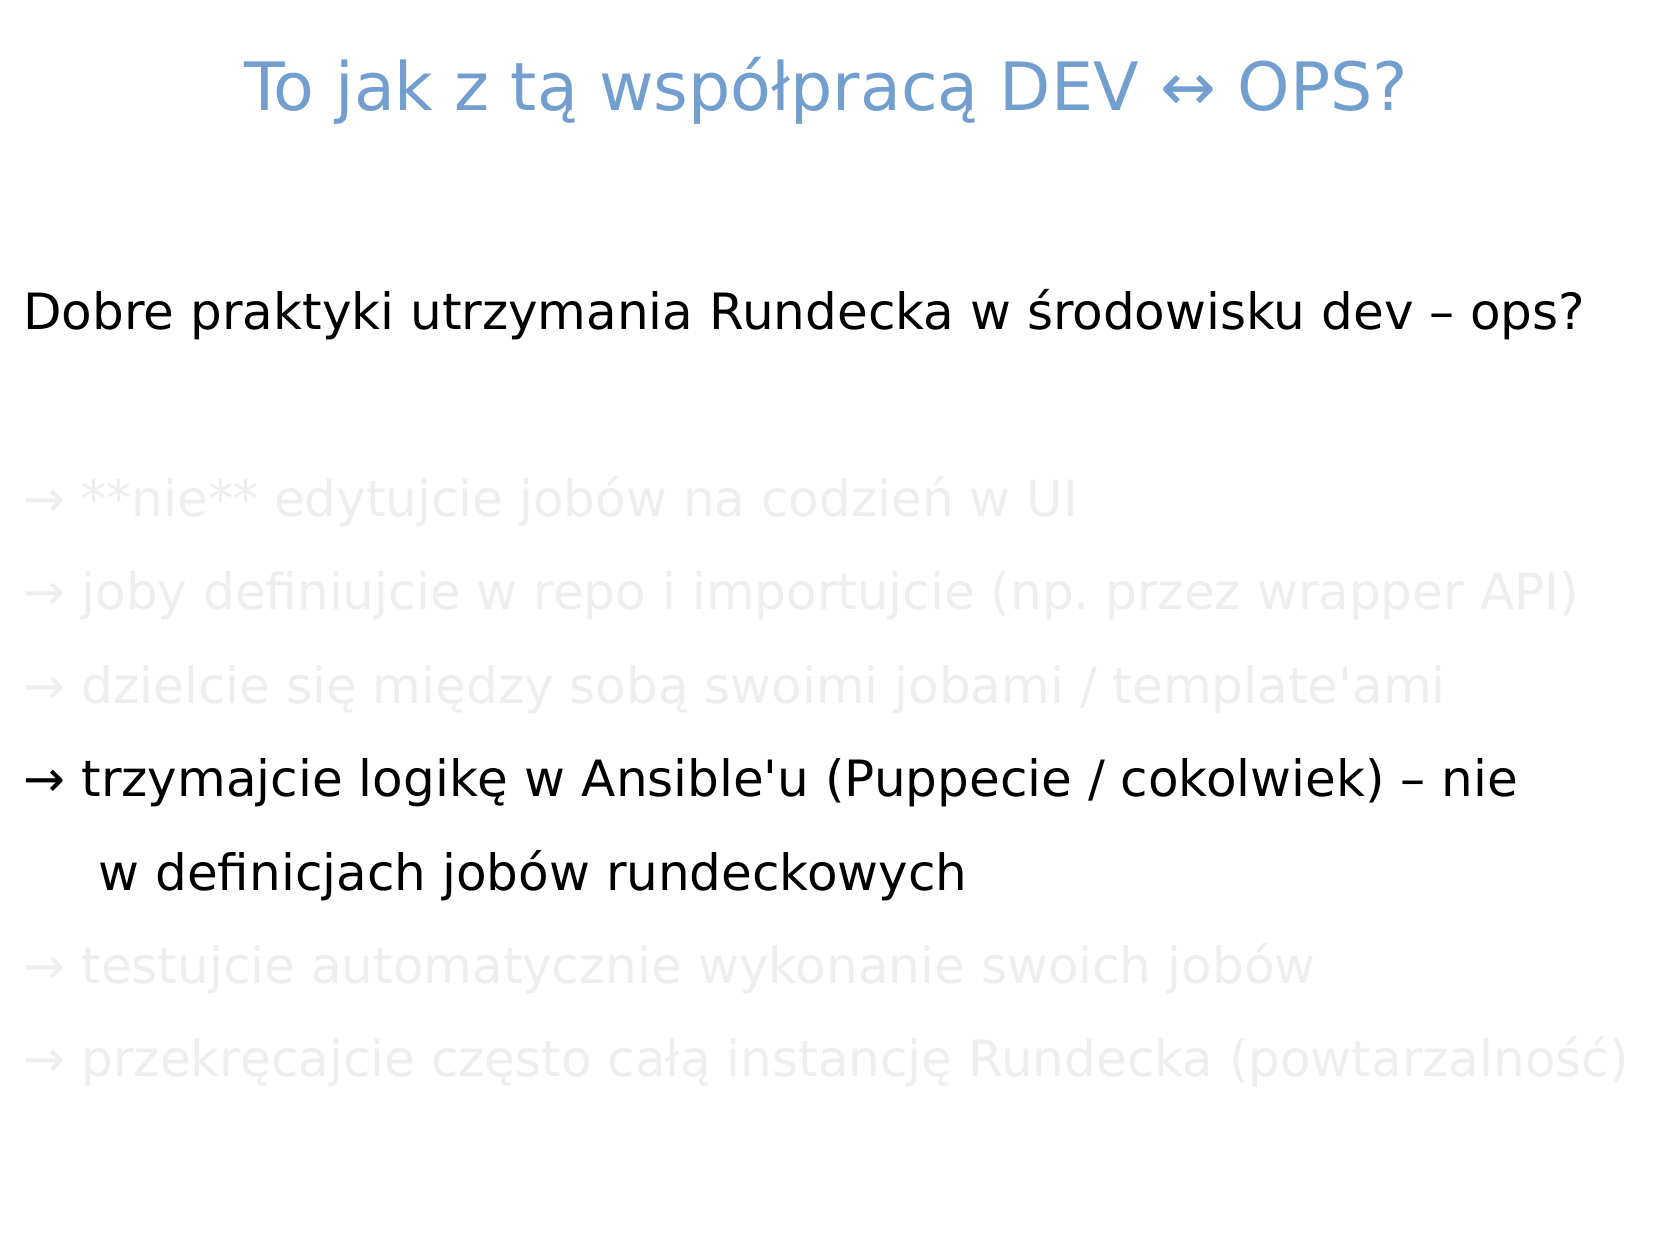

To jak z tą współpracą DEV ↔ OPS?
Dobre praktyki utrzymania Rundecka w środowisku dev – ops?
→ **nie** edytujcie jobów na codzień w UI
→ joby definiujcie w repo i importujcie (np. przez wrapper API)
→ dzielcie się między sobą swoimi jobami / template'ami
→ trzymajcie logikę w Ansible'u (Puppecie / cokolwiek) – nie
	w definicjach jobów rundeckowych
→ testujcie automatycznie wykonanie swoich jobów
→ przekręcajcie często całą instancję Rundecka (powtarzalność)